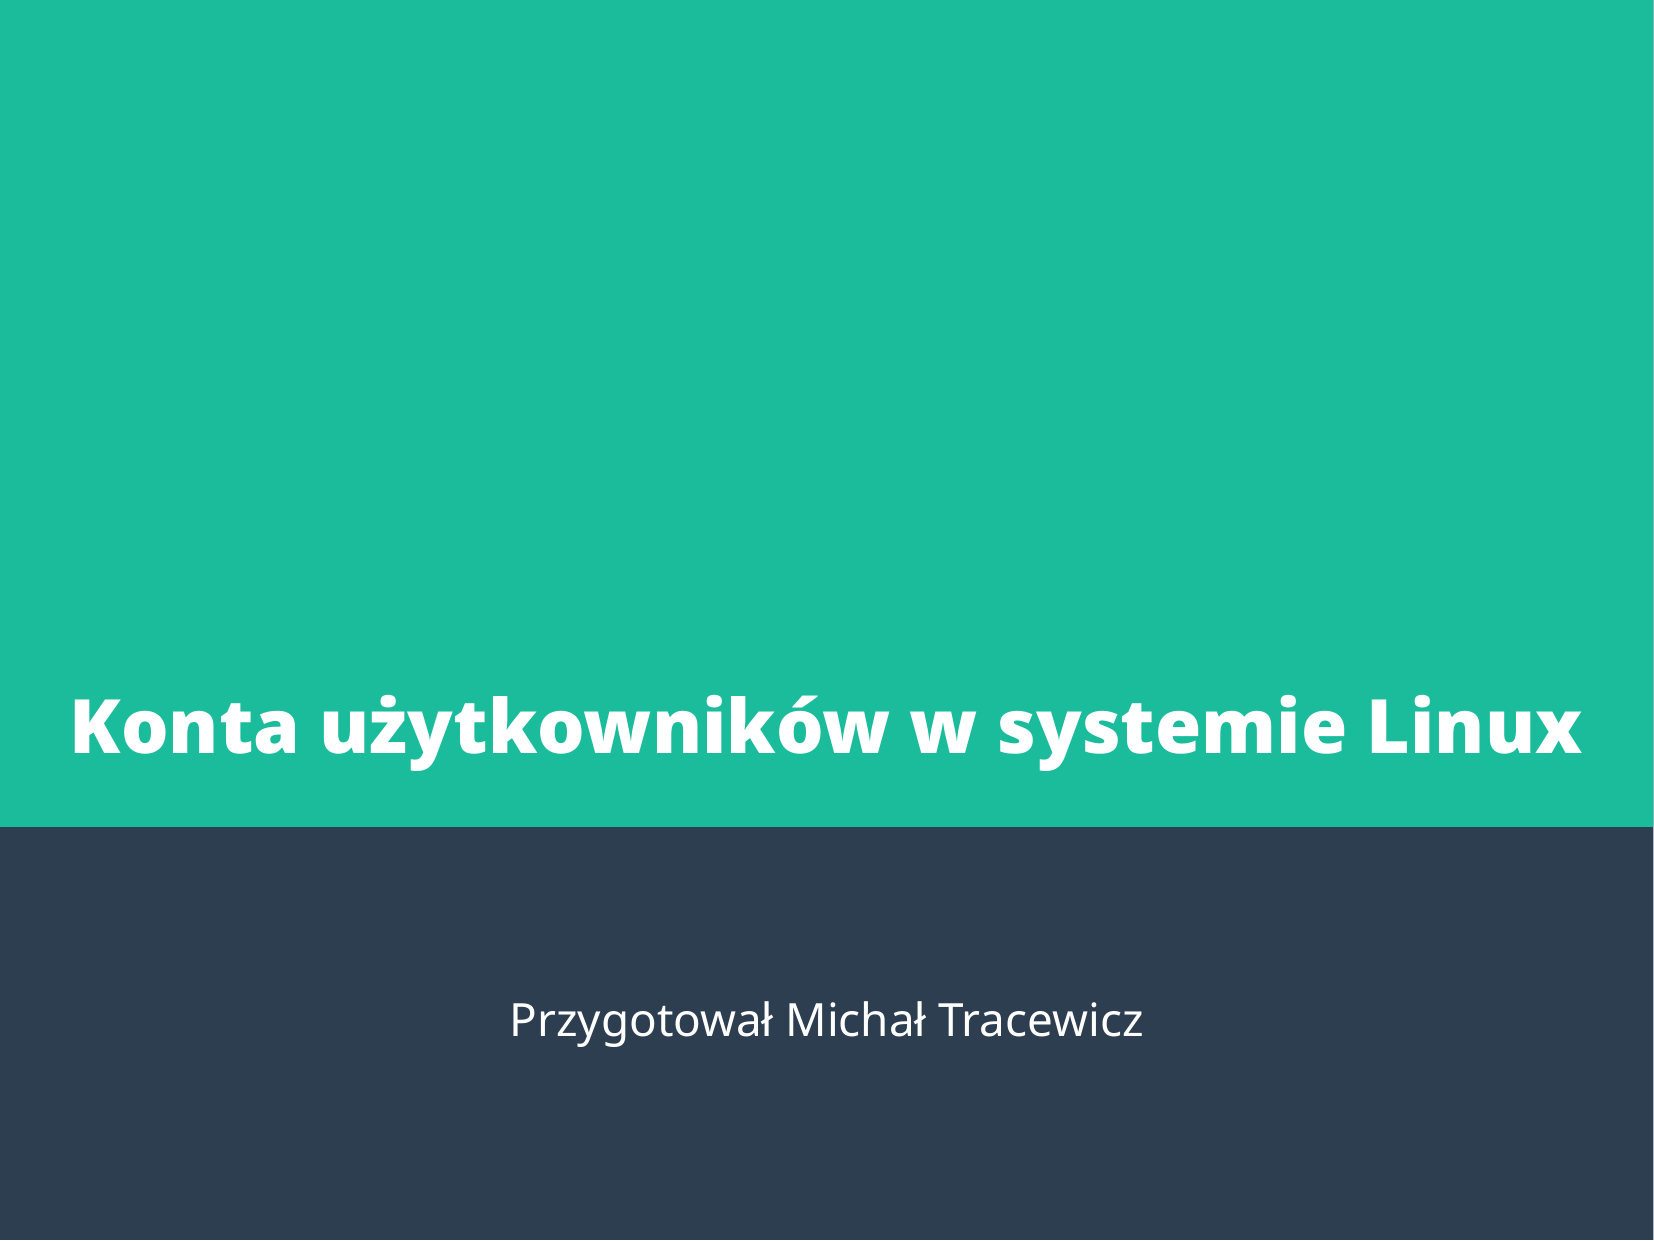

# Konta użytkowników w systemie Linux
Przygotował Michał Tracewicz